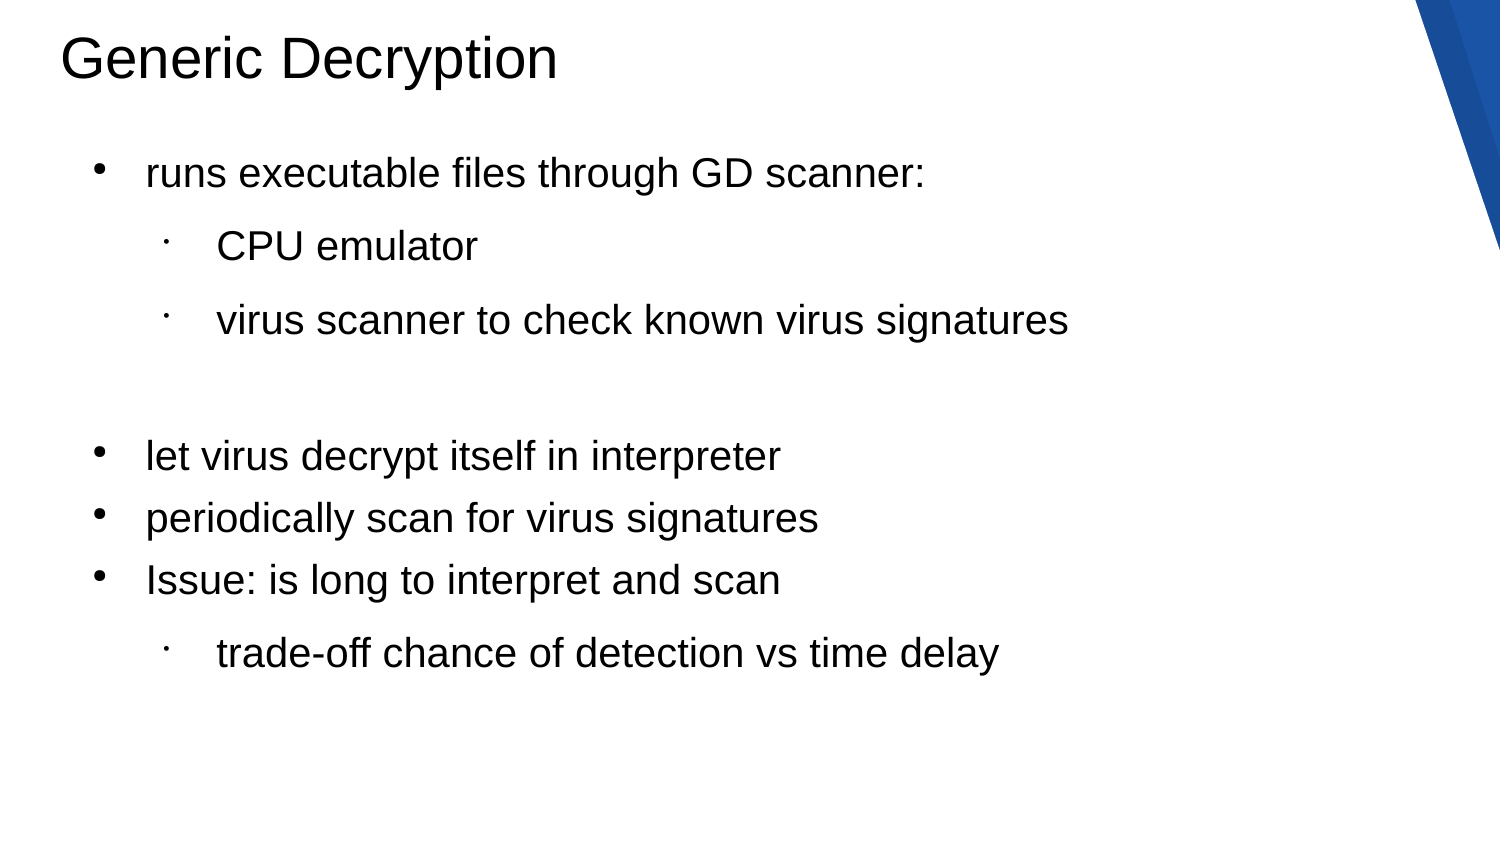

Generic Decryption
# runs executable files through GD scanner:
CPU emulator
virus scanner to check known virus signatures
let virus decrypt itself in interpreter
periodically scan for virus signatures
Issue: is long to interpret and scan
trade-off chance of detection vs time delay